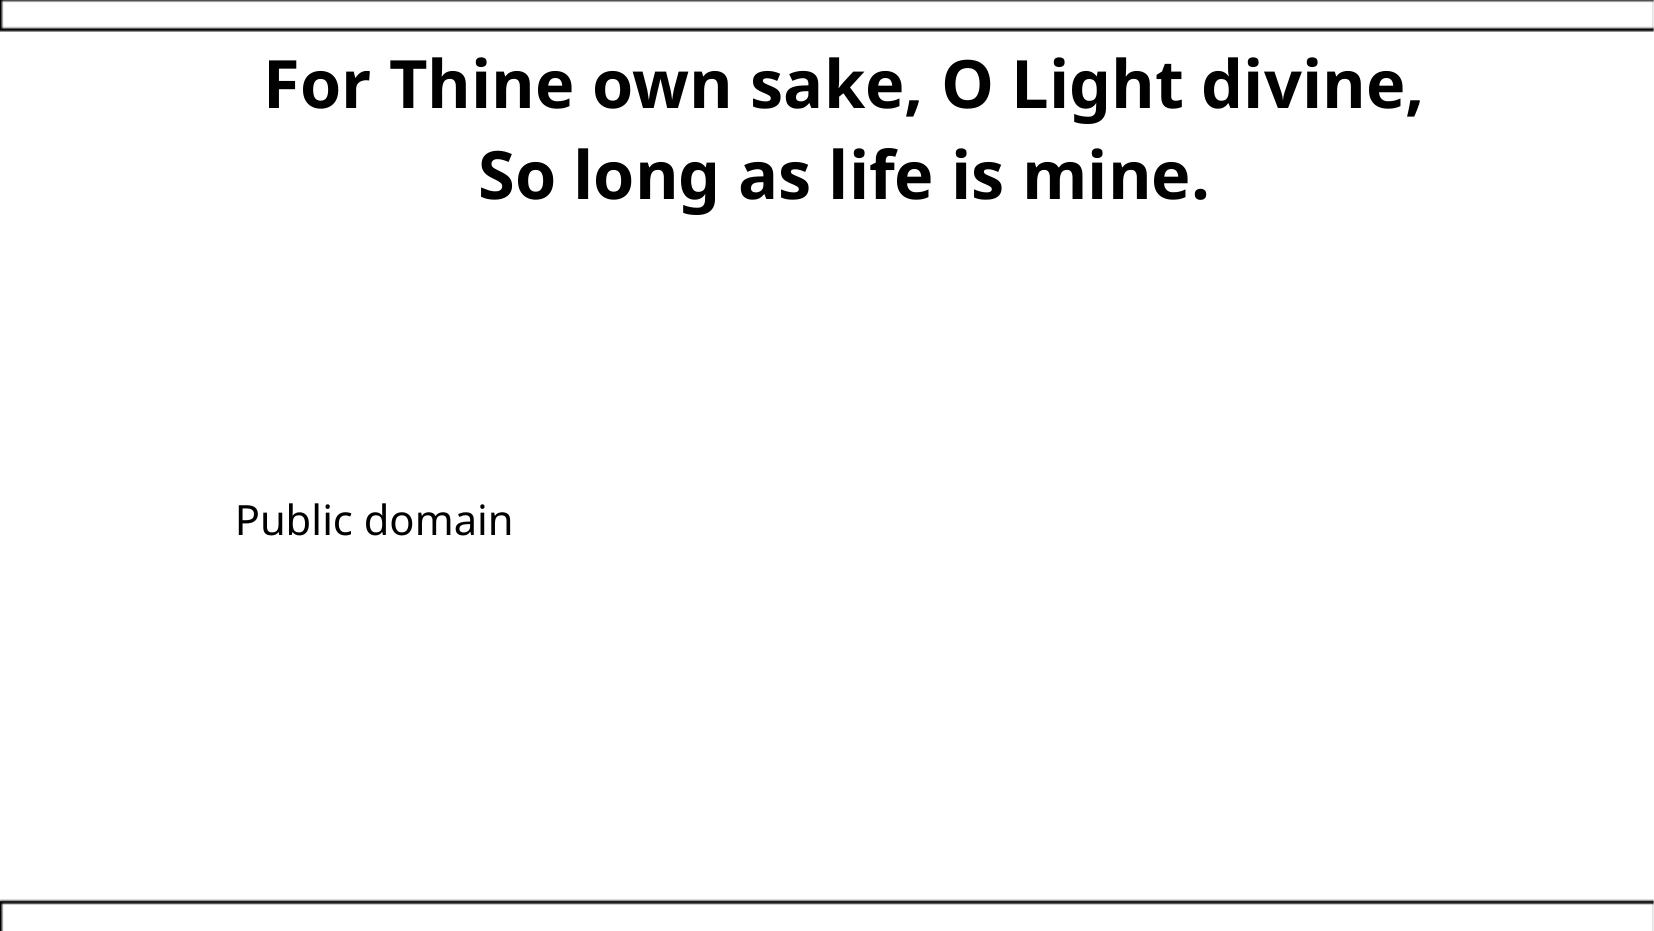

For Thine own sake, O Light divine,
So long as life is mine.
 Public domain